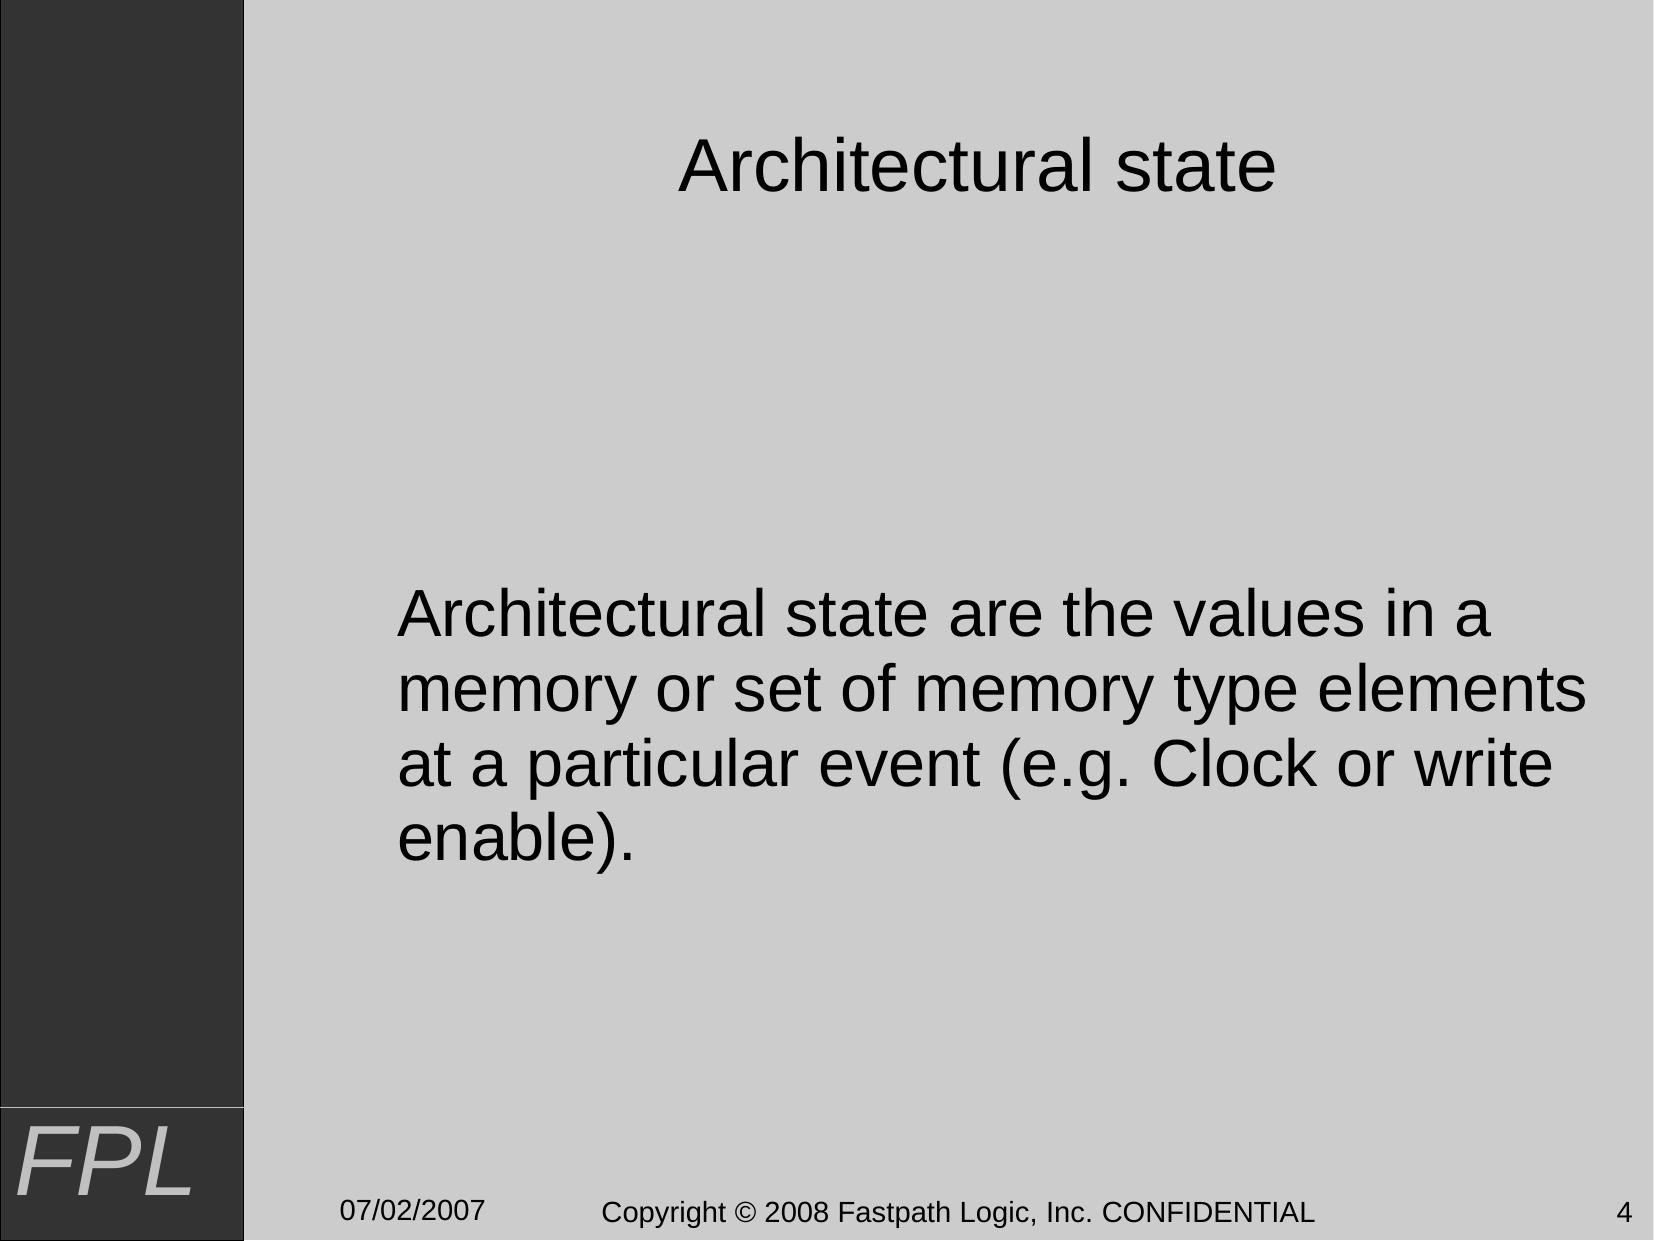

# Architectural state
Architectural state are the values in a memory or set of memory type elements at a particular event (e.g. Clock or write enable).
07/02/2007
4
© 2007 FASTPATH LOGIC INC.